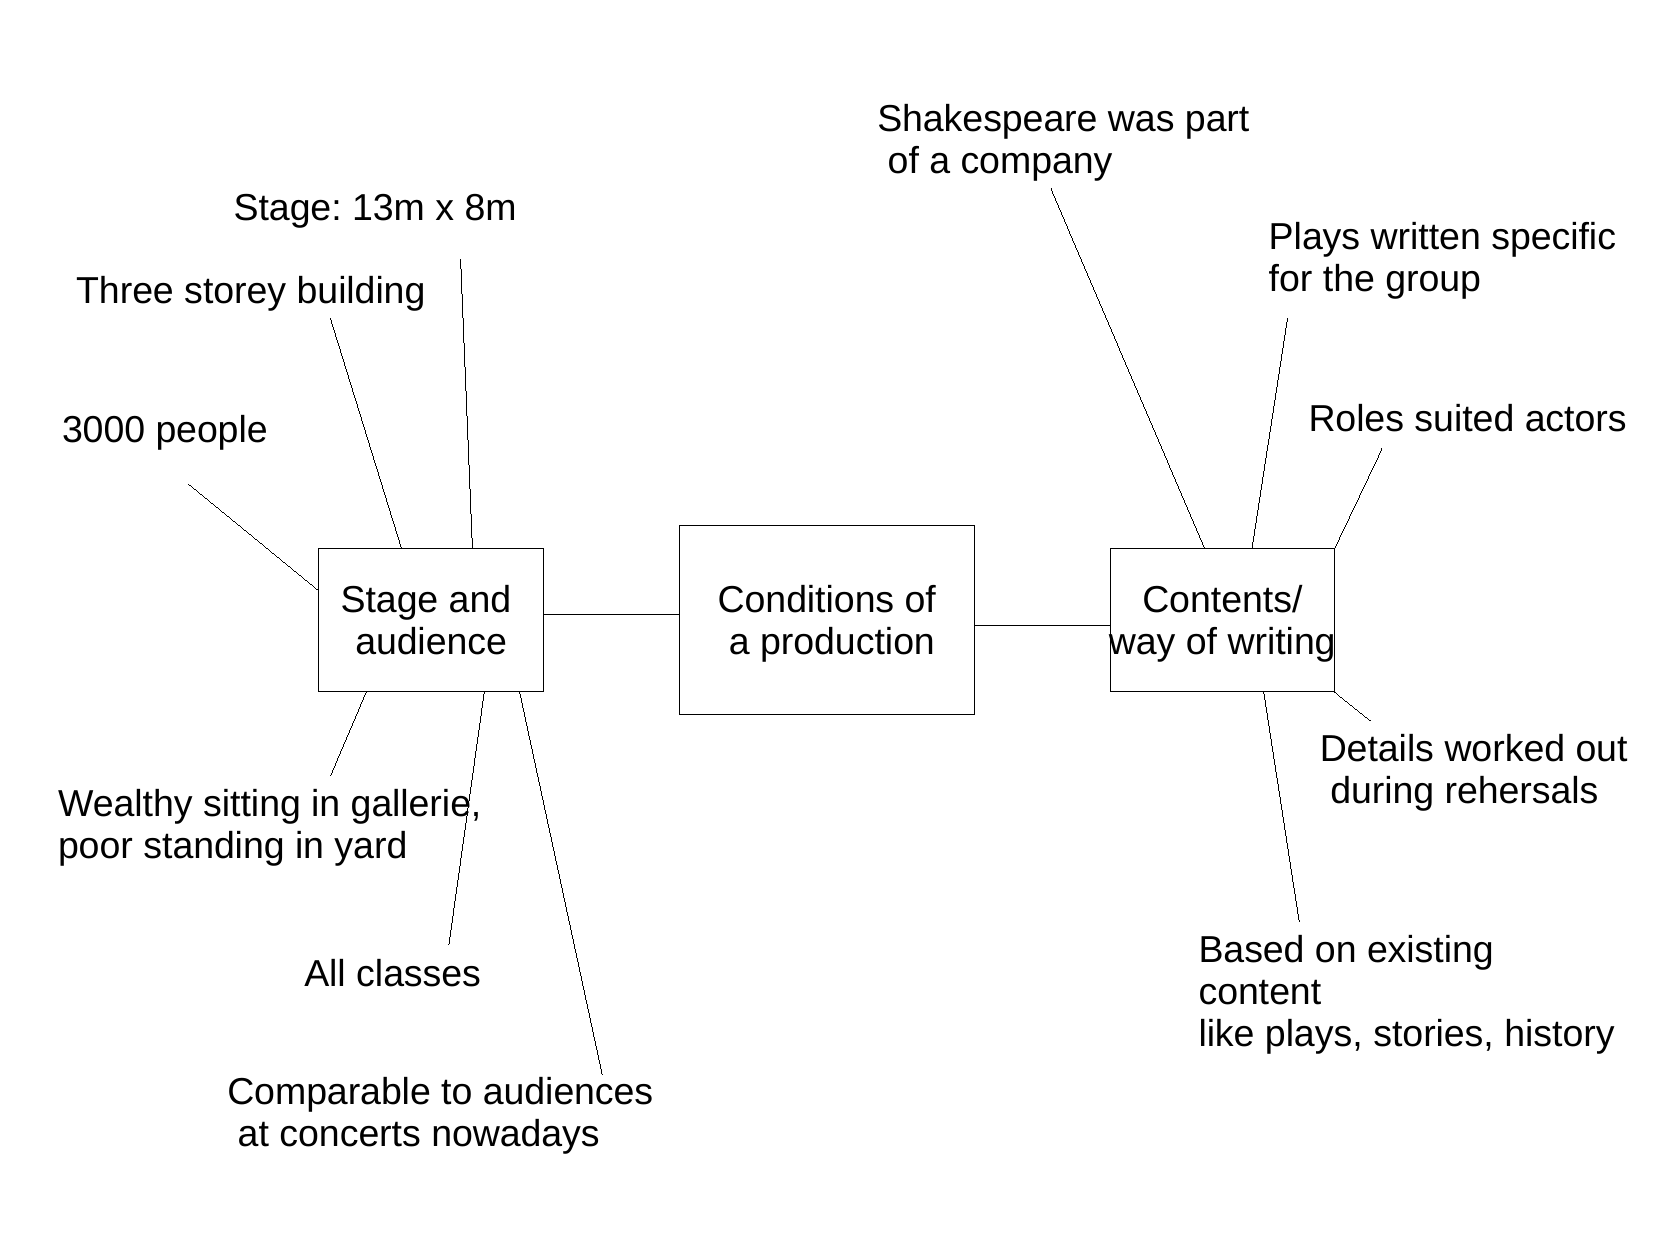

Shakespeare was part
 of a company
Stage: 13m x 8m
Plays written specific
for the group
Three storey building
Roles suited actors
3000 people
Conditions of
 a production
Stage and
audience
Contents/
way of writing
Details worked out
 during rehersals
Wealthy sitting in gallerie,
poor standing in yard
Based on existing content
like plays, stories, history
All classes
Comparable to audiences
 at concerts nowadays